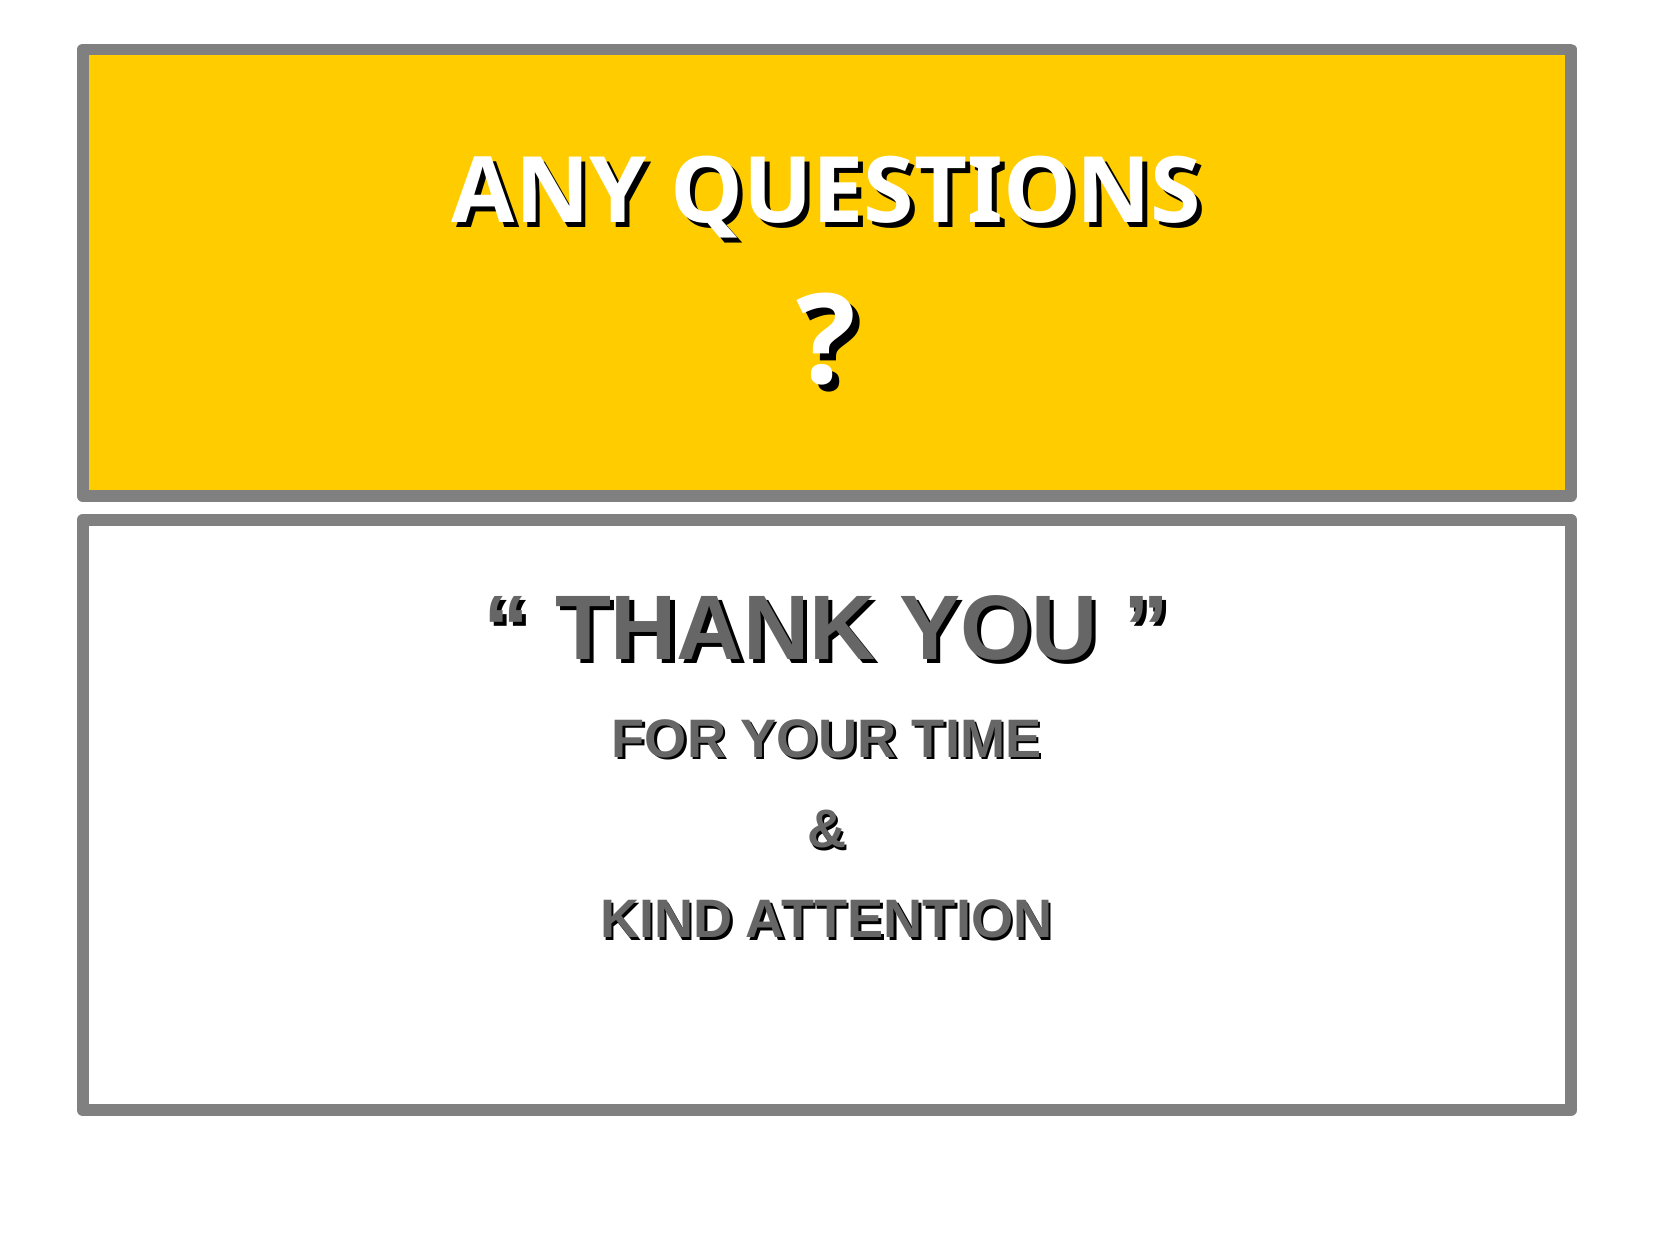

# ANY QUESTIONS ?
“ THANK YOU ”
FOR YOUR TIME
&
KIND ATTENTION